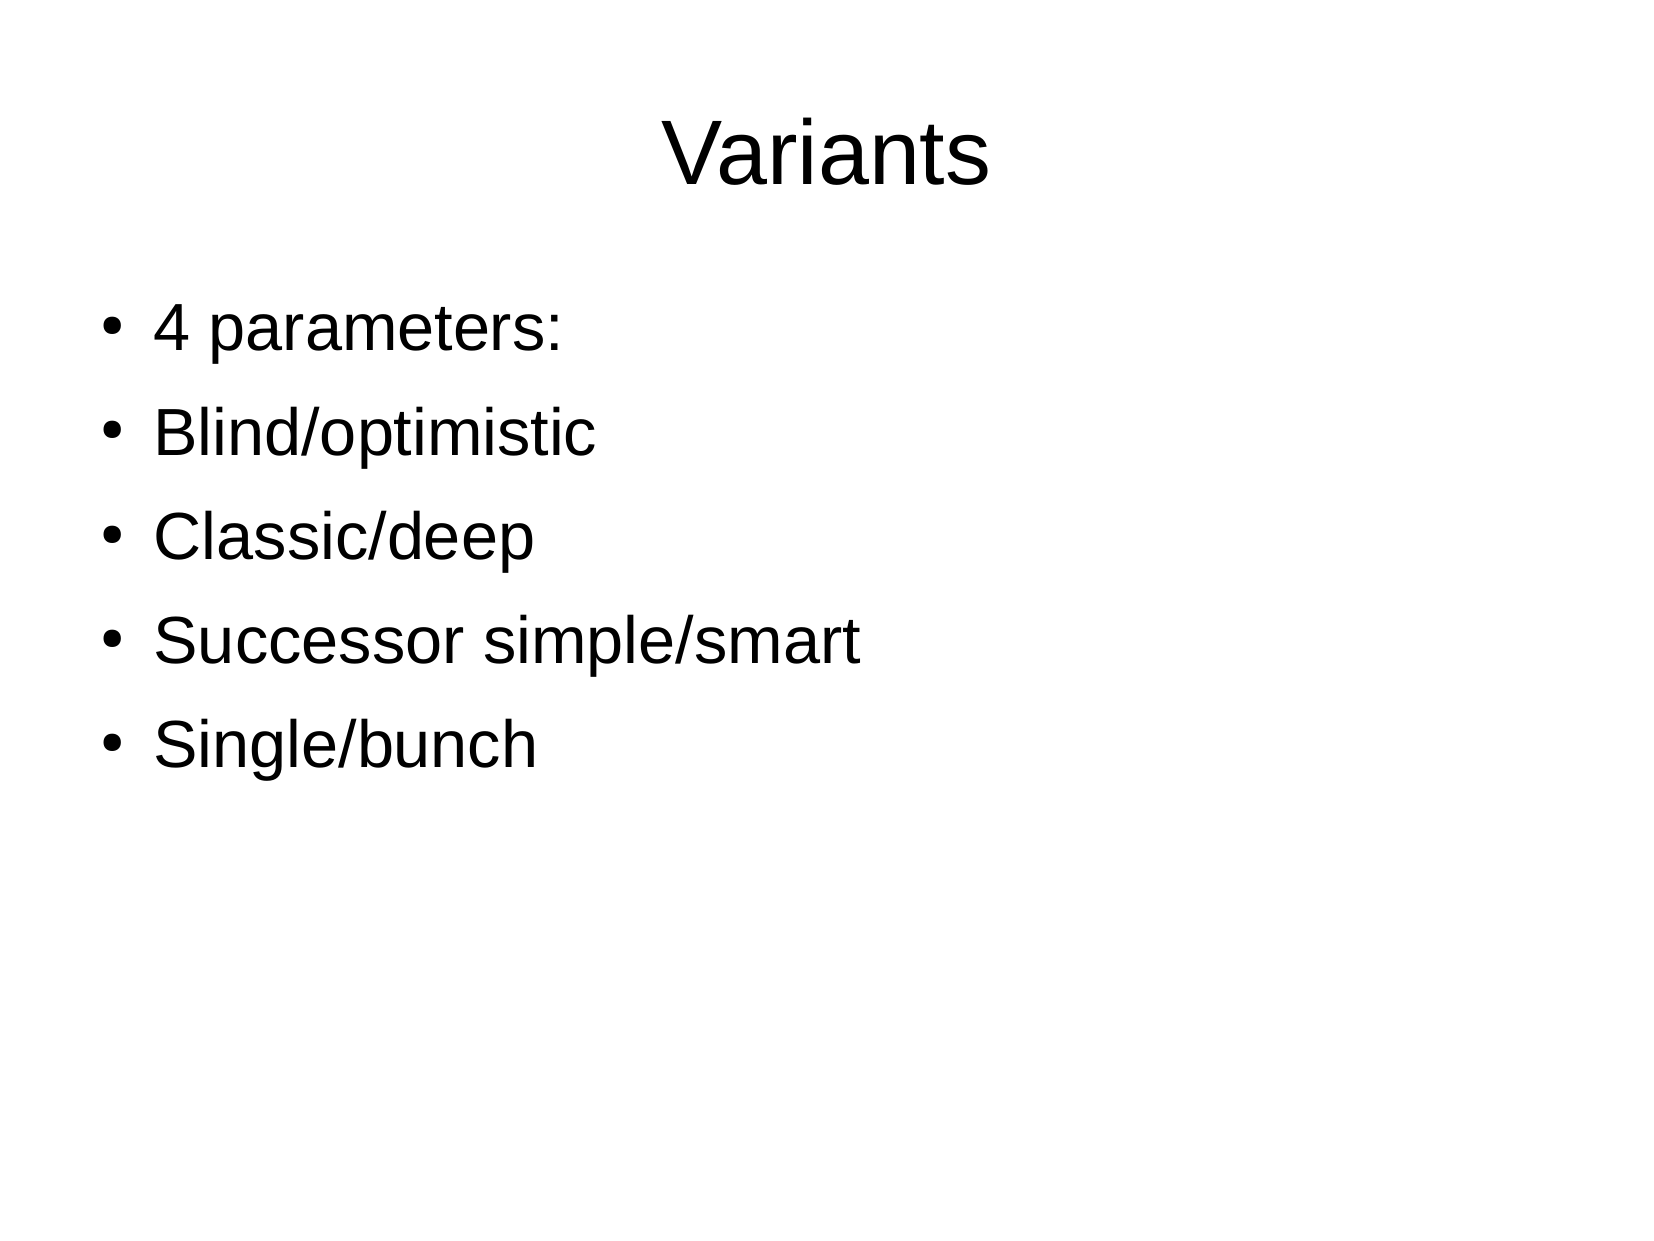

# Variants
4 parameters:
Blind/optimistic
Classic/deep
Successor simple/smart
Single/bunch